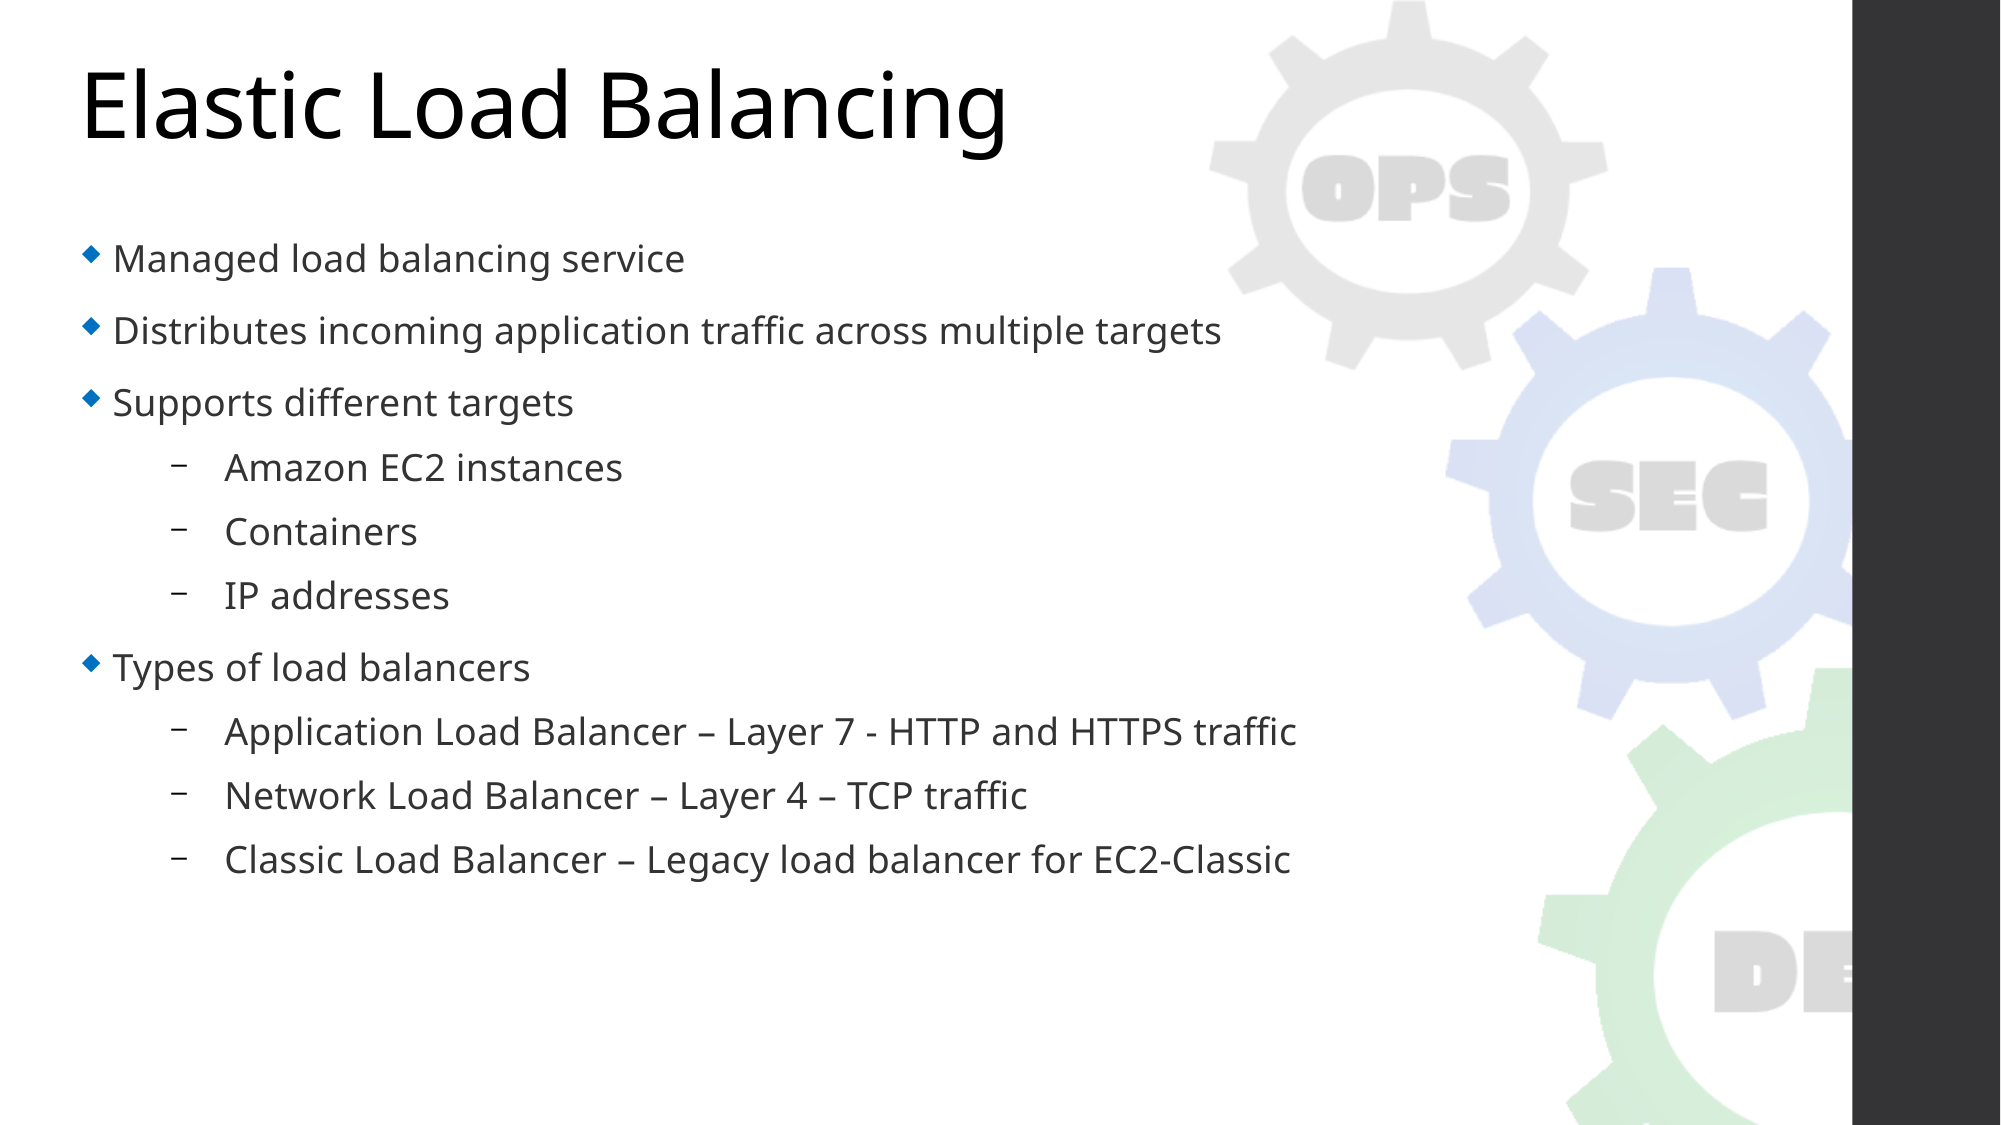

# Elastic Load Balancing
Managed load balancing service
Distributes incoming application traffic across multiple targets
Supports different targets
Amazon EC2 instances
Containers
IP addresses
Types of load balancers
Application Load Balancer – Layer 7 - HTTP and HTTPS traffic
Network Load Balancer – Layer 4 – TCP traffic
Classic Load Balancer – Legacy load balancer for EC2-Classic